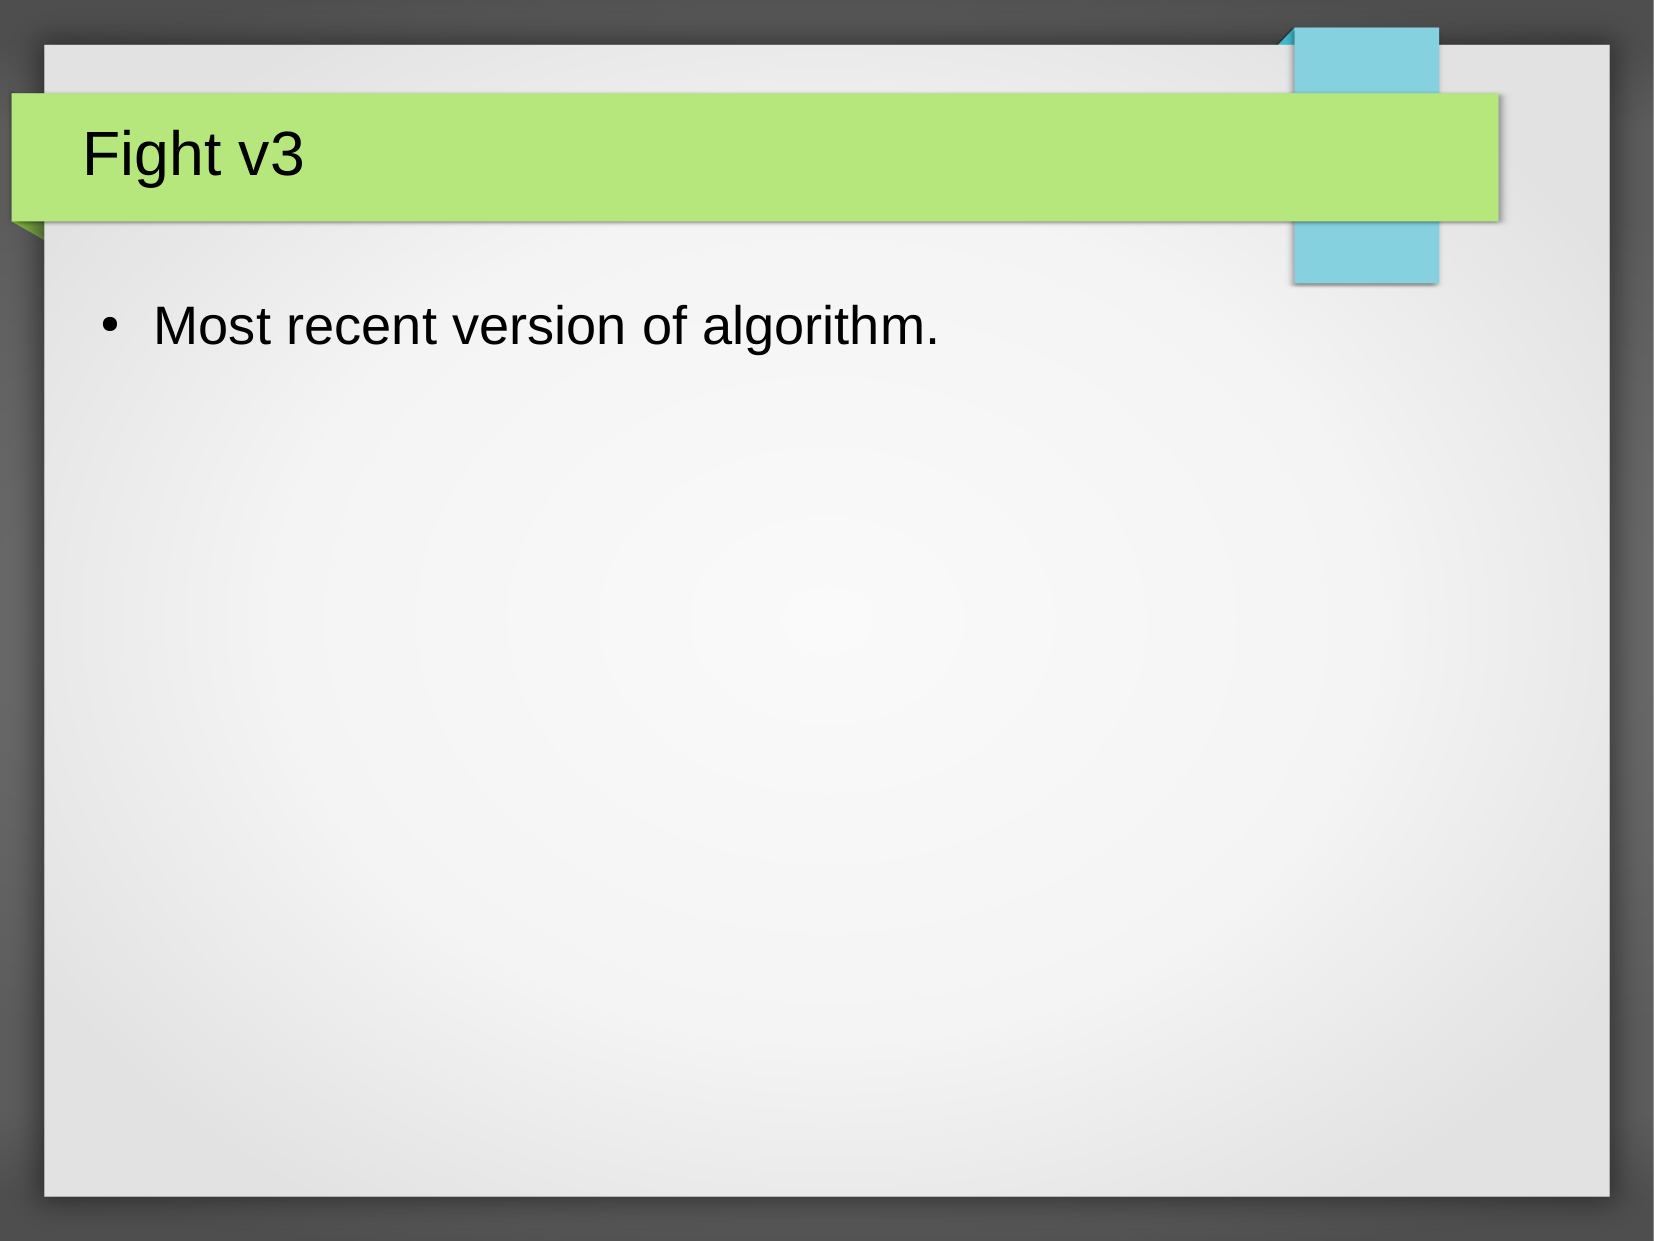

# Fight v3
Most recent version of algorithm.